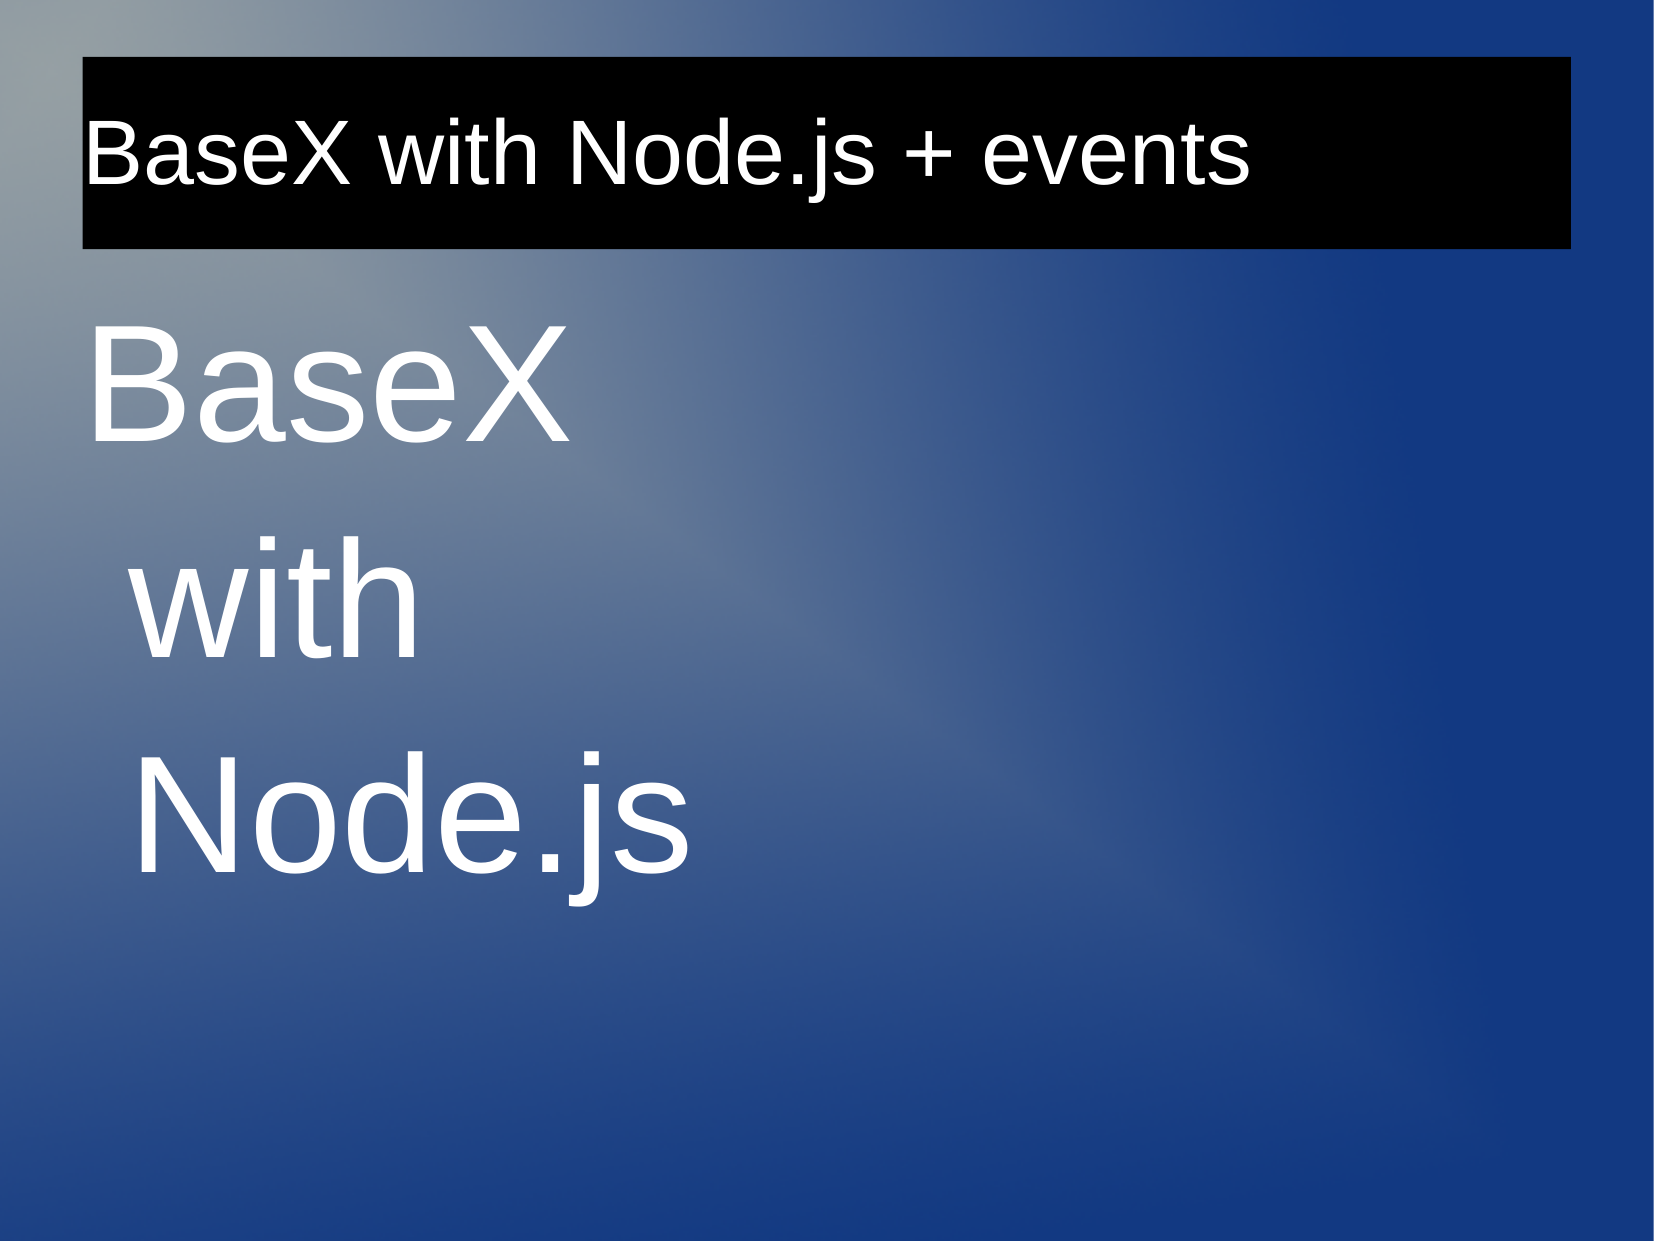

# BaseX with Node.js + events
BaseX
 with
 Node.js